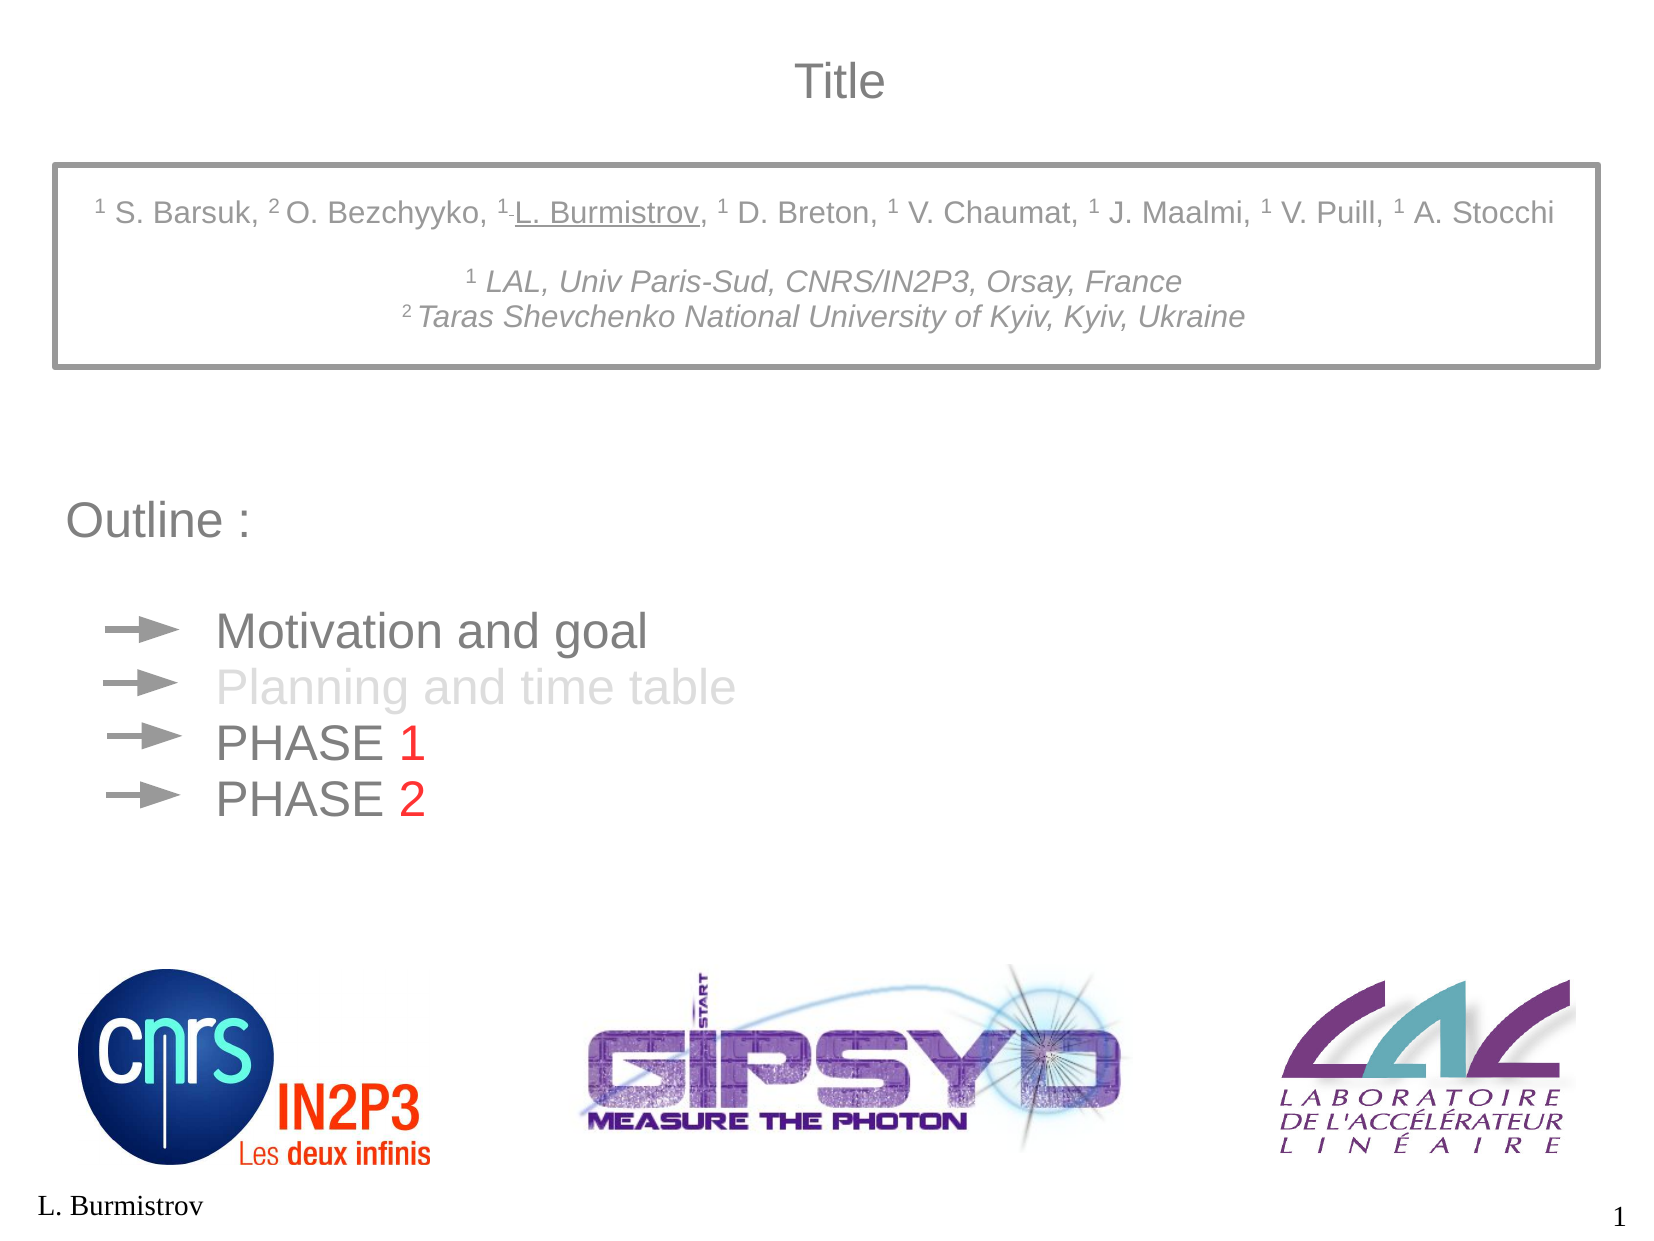

Title
1 S. Barsuk, 2 O. Bezchyyko, 1 L. Burmistrov, 1 D. Breton, 1 V. Chaumat, 1 J. Maalmi, 1 V. Puill, 1 A. Stocchi
1 LAL, Univ Paris-Sud, CNRS/IN2P3, Orsay, France
2 Taras Shevchenko National University of Kyiv, Kyiv, Ukraine
Outline :
		Motivation and goal
		Planning and time table
		PHASE 1
		PHASE 2
L. Burmistrov
1